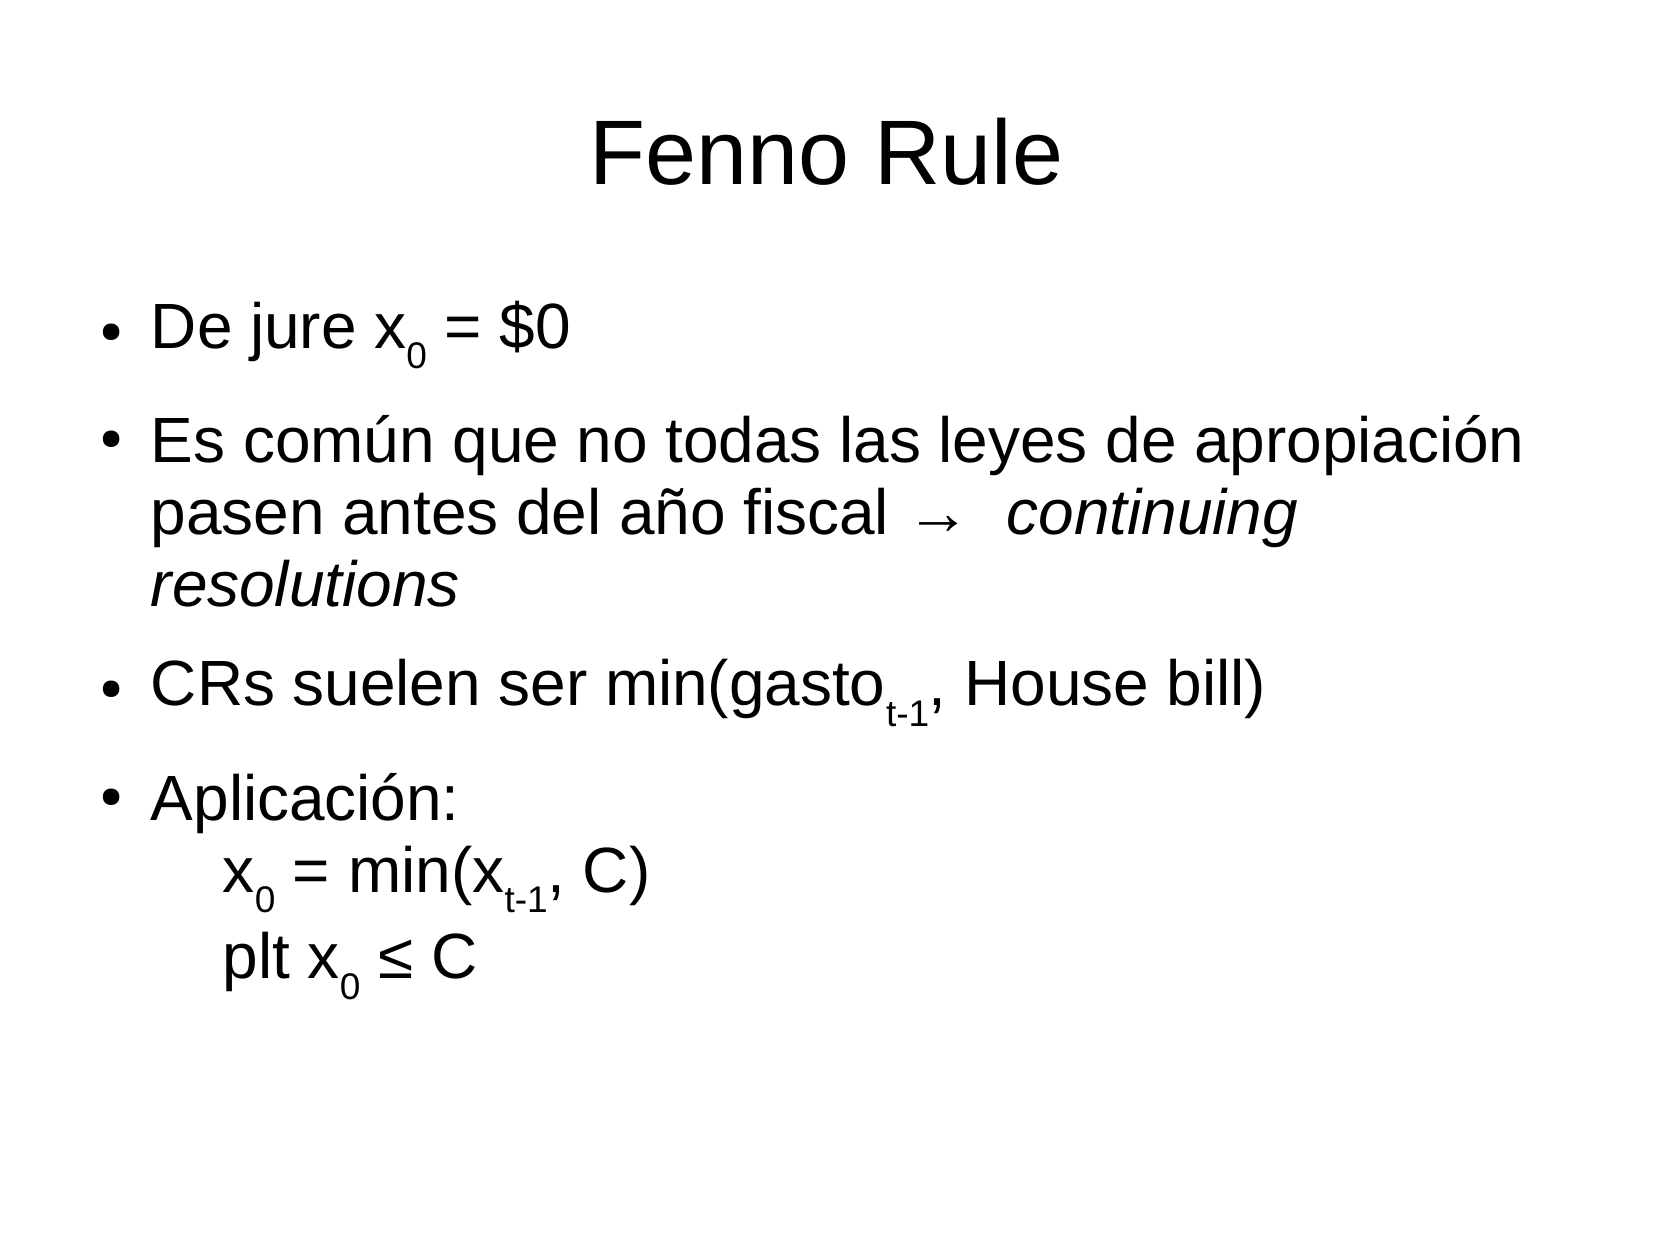

# Fenno Rule
De jure x0 = $0
Es común que no todas las leyes de apropiación pasen antes del año fiscal → continuing resolutions
CRs suelen ser min(gastot-1, House bill)
Aplicación:
					x0 = min(xt-1, C)
					plt x0 ≤ C